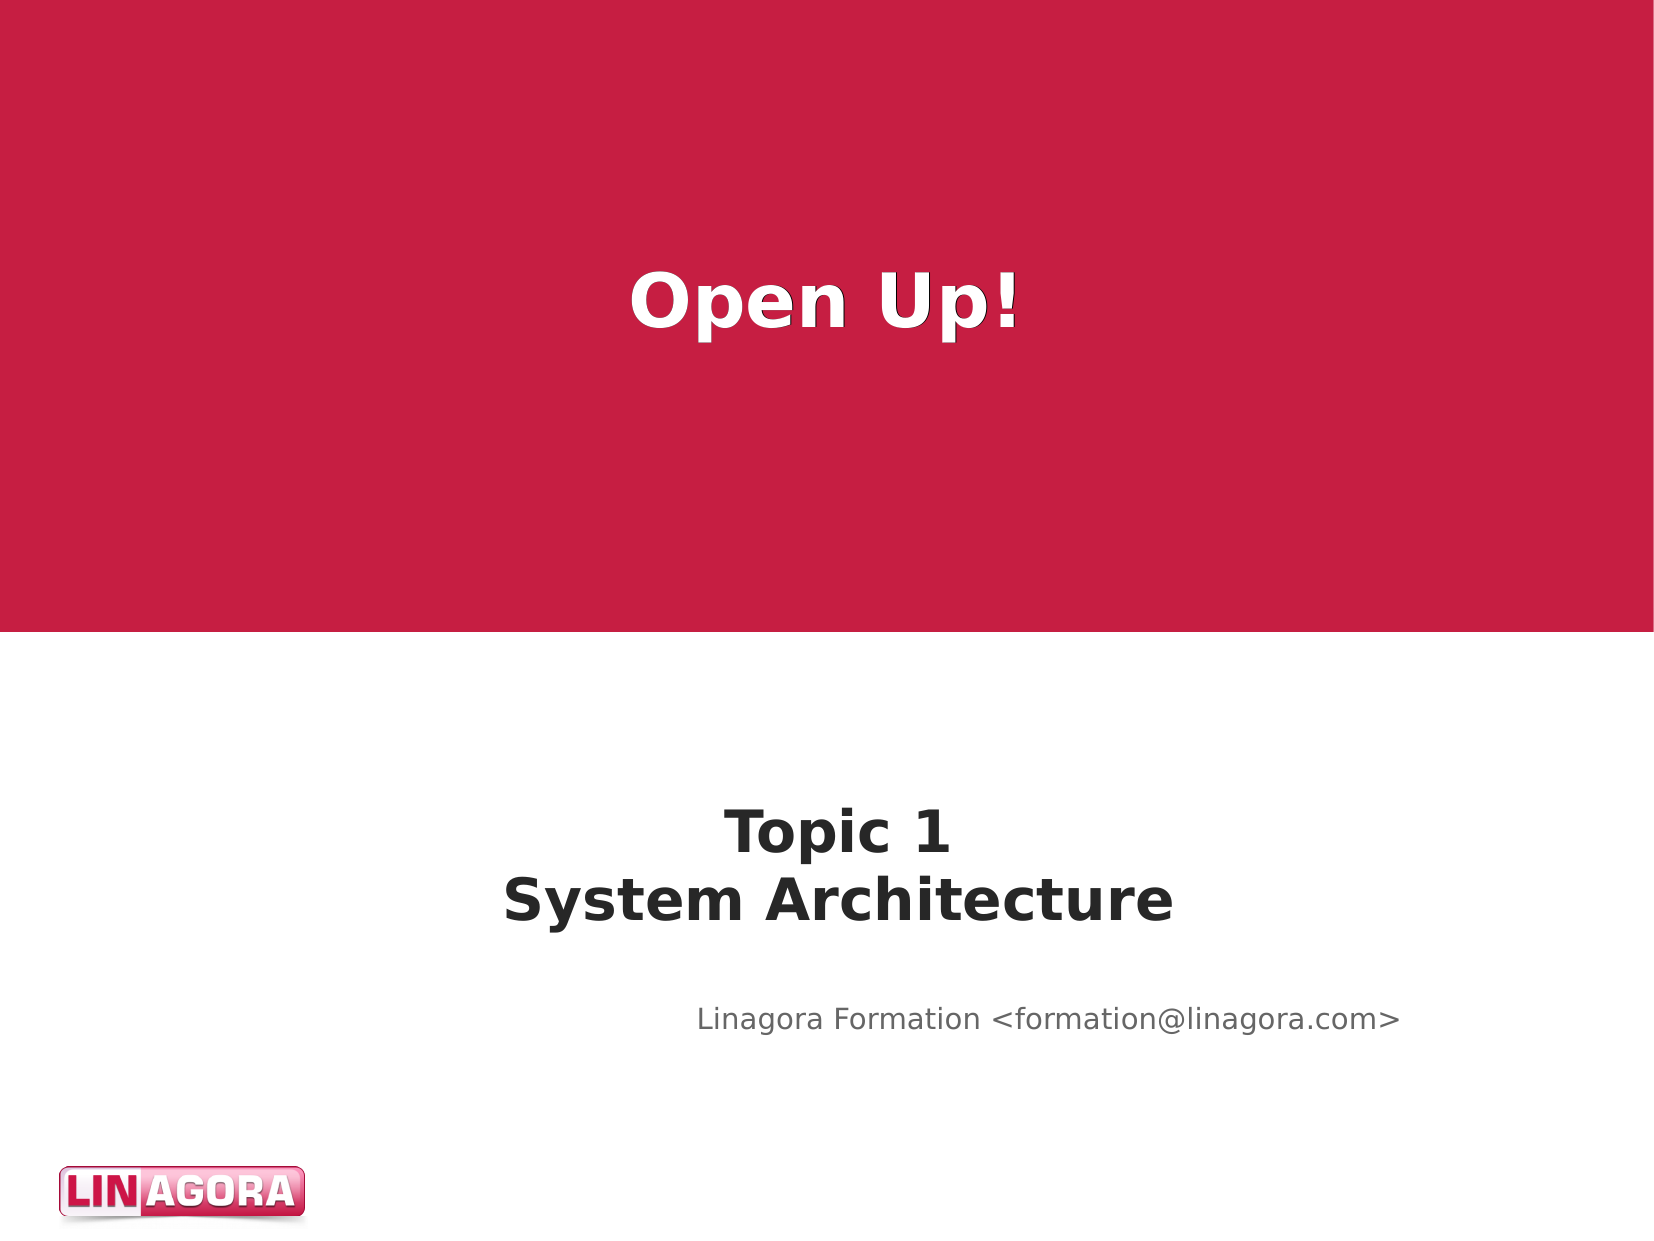

# Open Up!
Topic 1
System Architecture
Linagora Formation <formation@linagora.com>